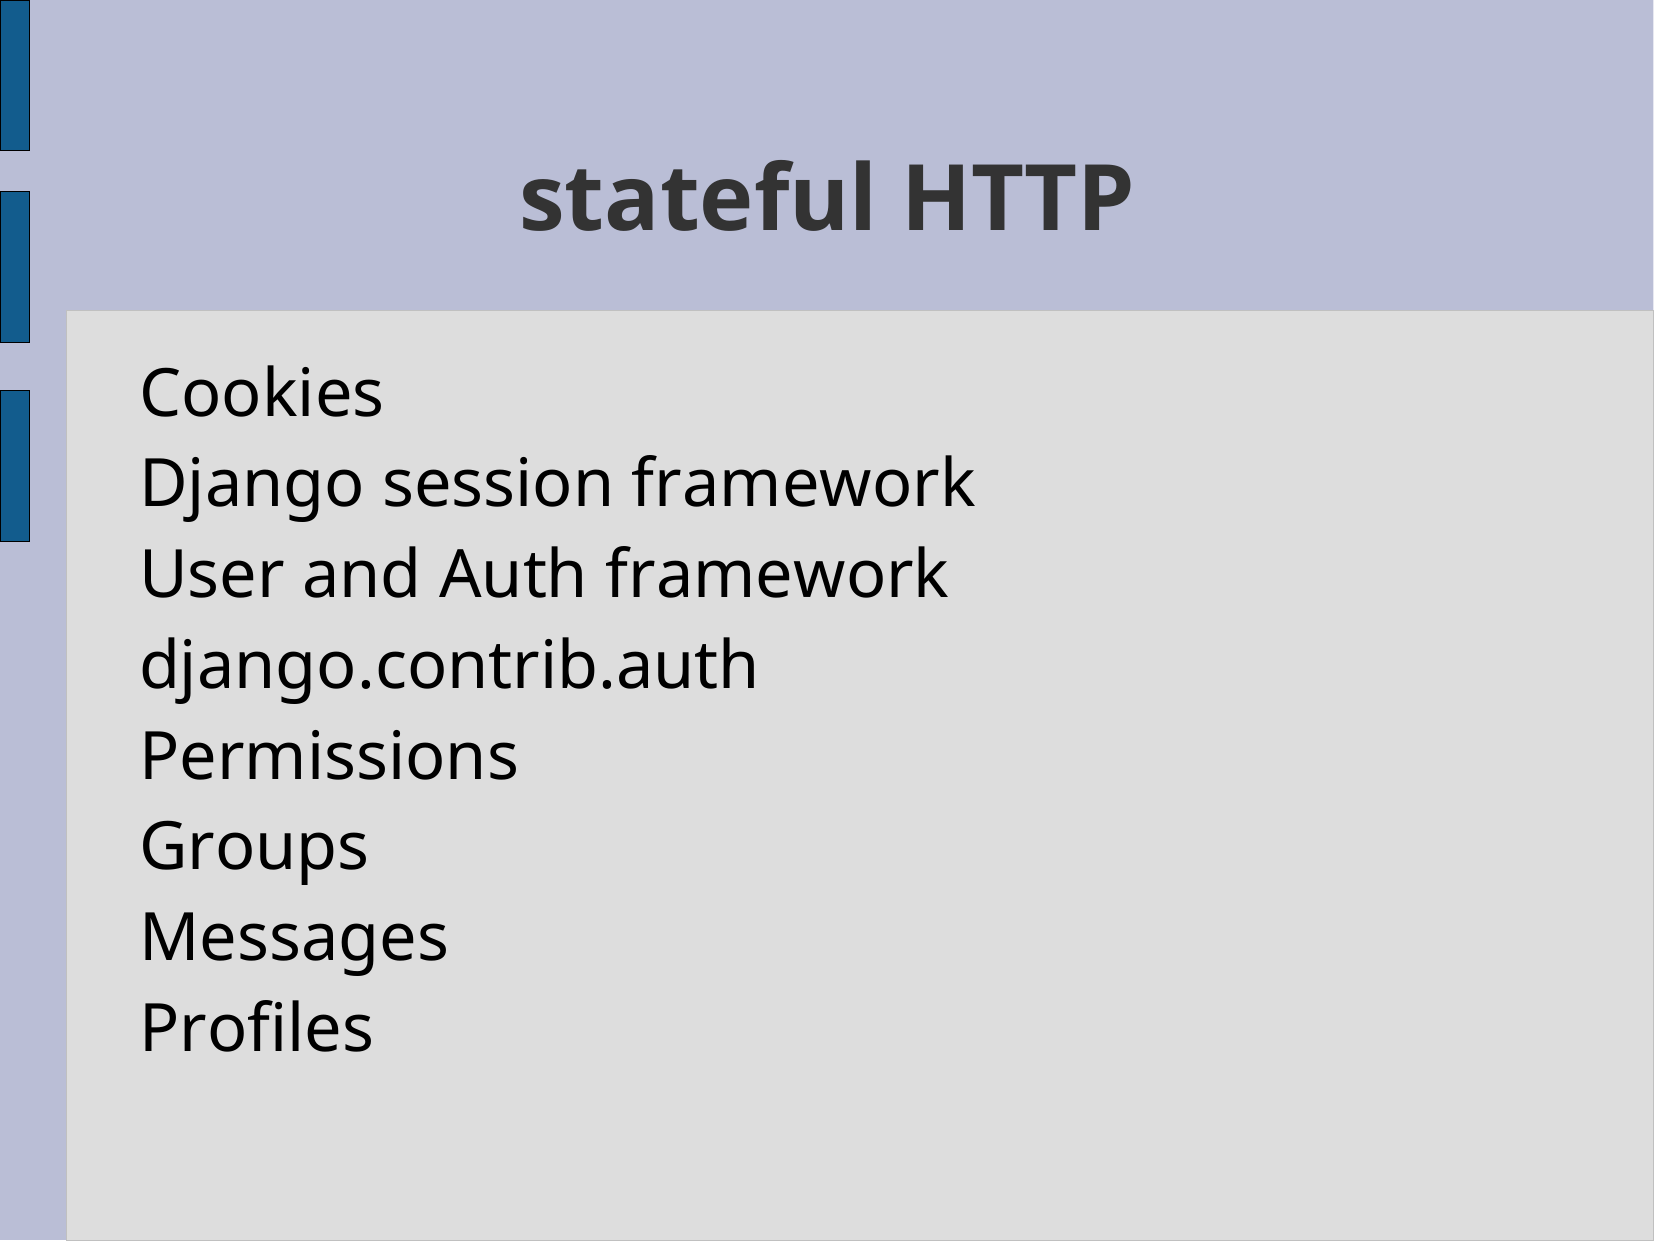

# stateful HTTP
Cookies
Django session framework
User and Auth framework
django.contrib.auth
Permissions
Groups
Messages
Profiles